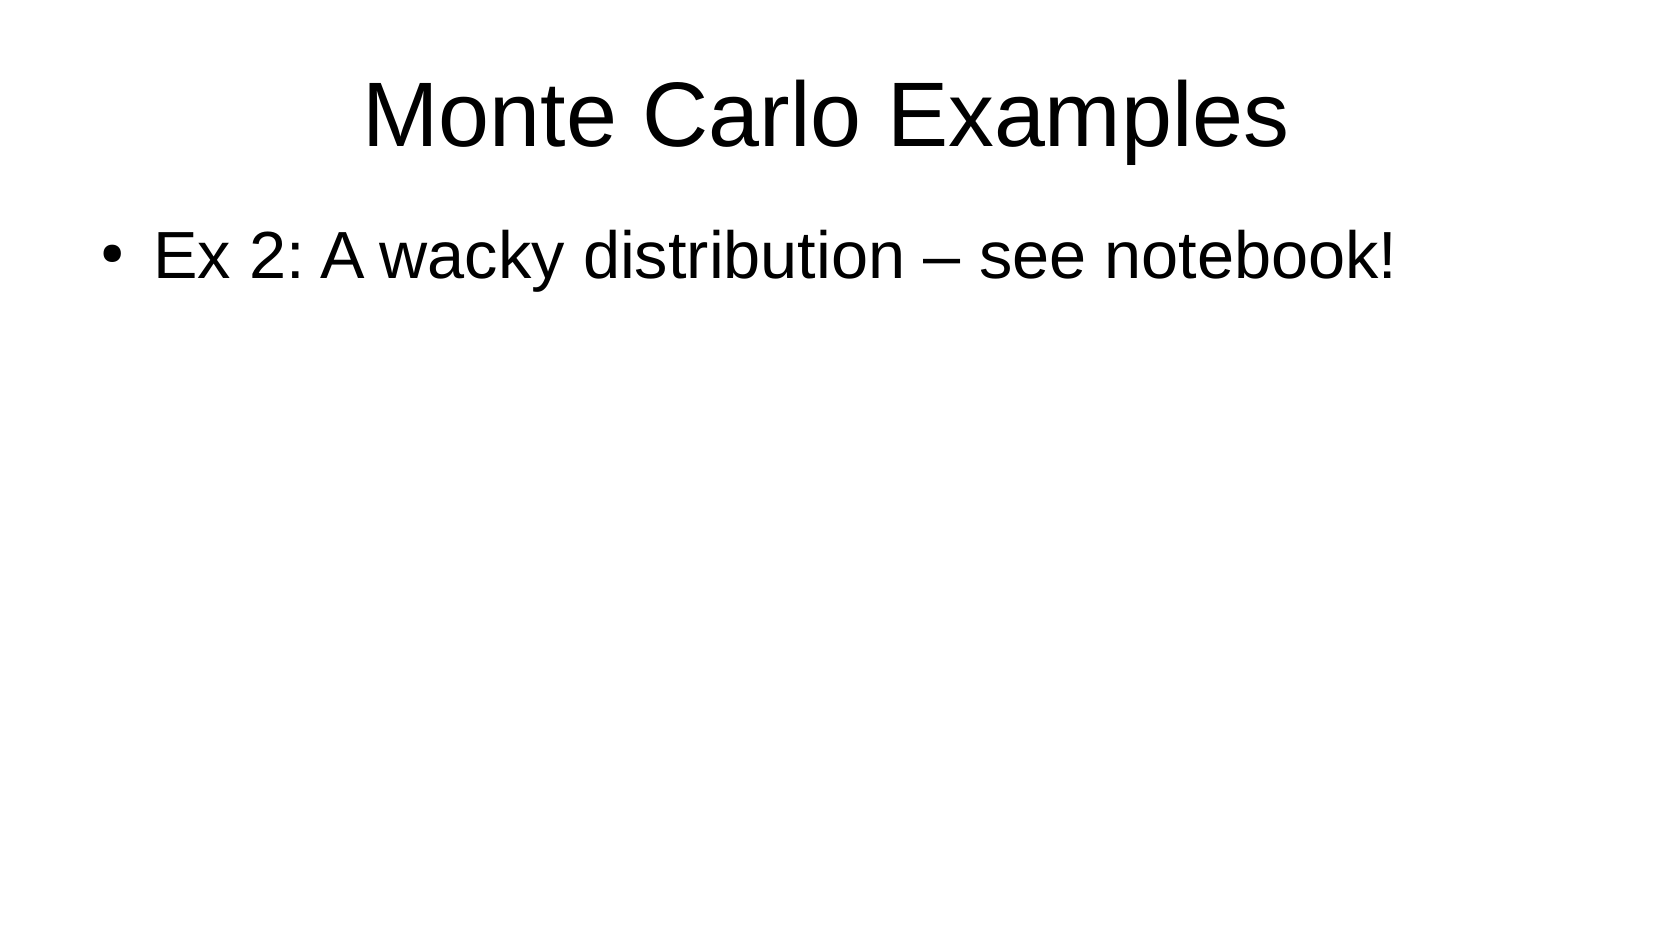

# Monte Carlo Examples
Ex 2: A wacky distribution – see notebook!